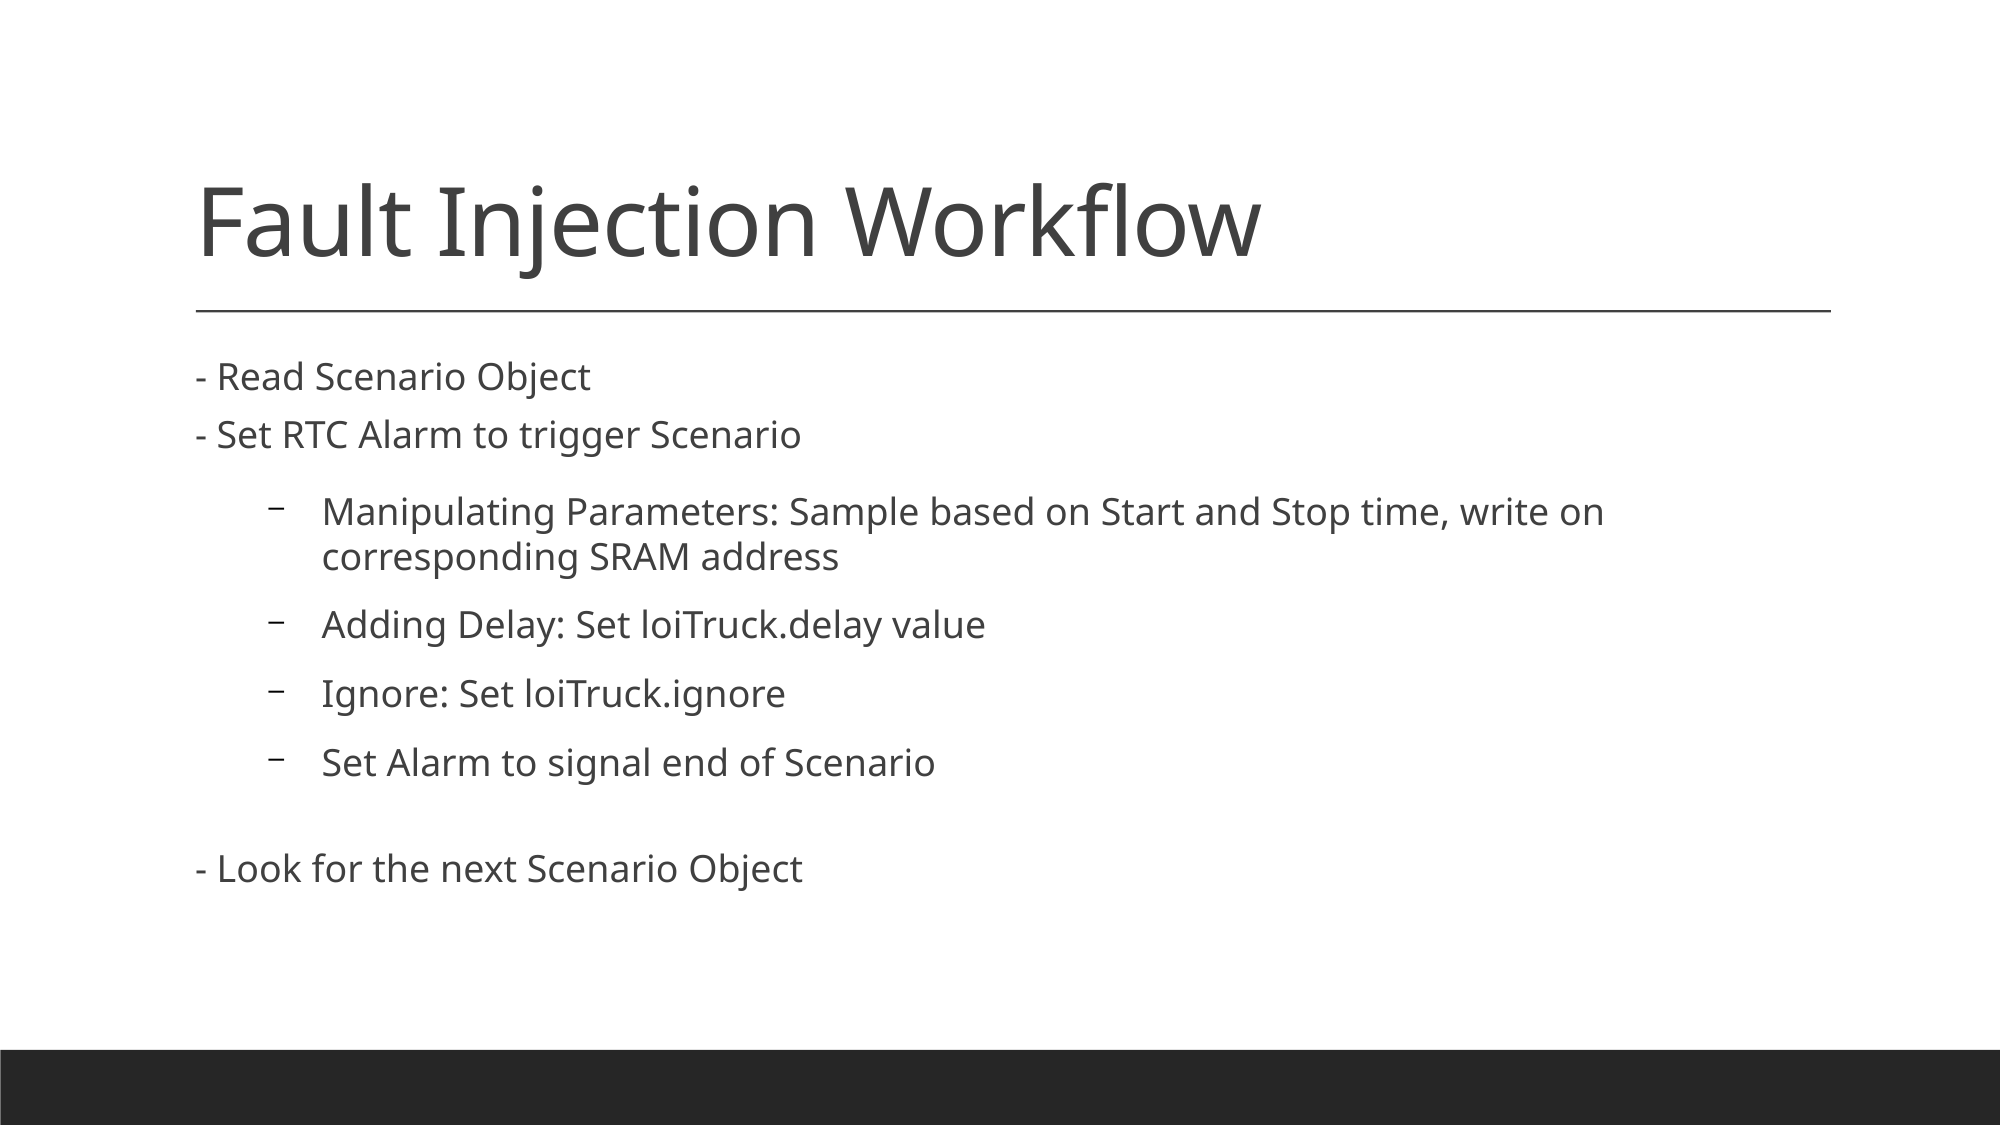

# Fault Injection Workflow
- Read Scenario Object
- Set RTC Alarm to trigger Scenario
Manipulating Parameters: Sample based on Start and Stop time, write on corresponding SRAM address
Adding Delay: Set loiTruck.delay value
Ignore: Set loiTruck.ignore
Set Alarm to signal end of Scenario
- Look for the next Scenario Object